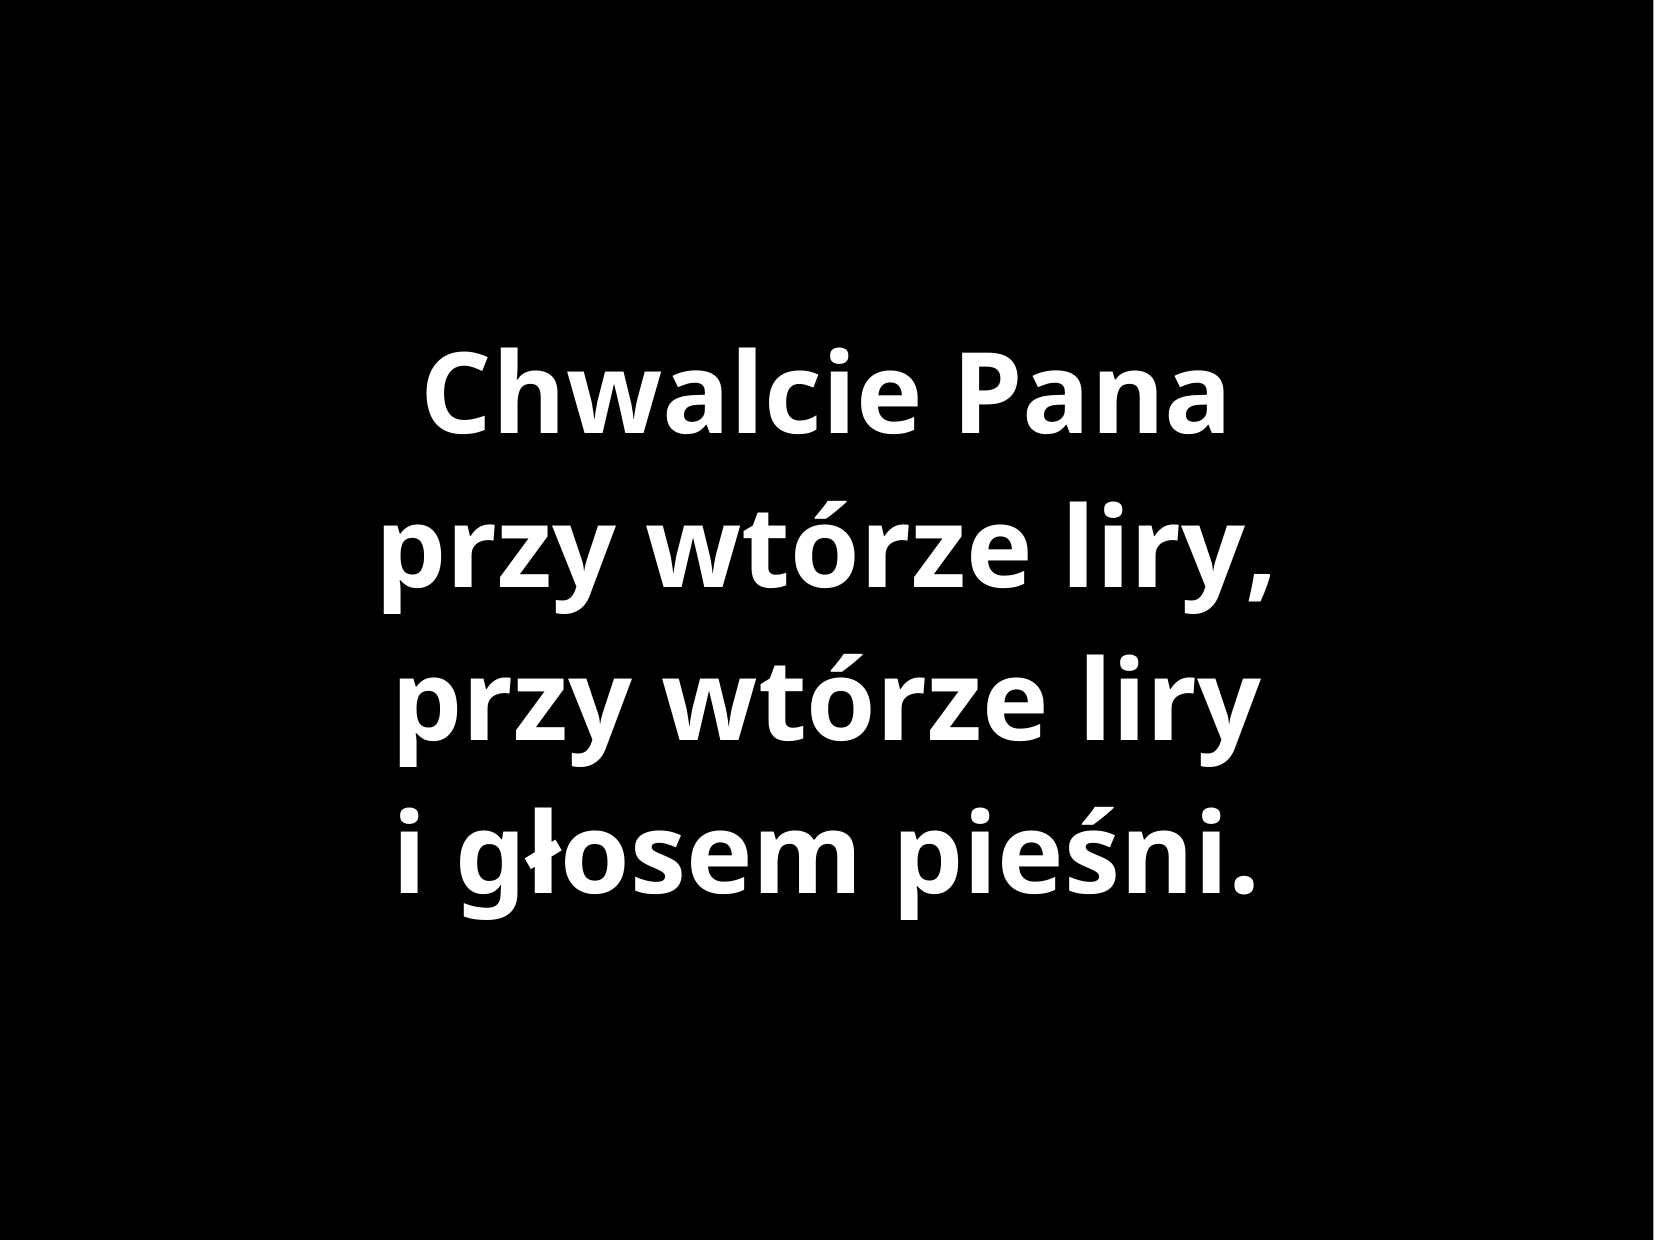

# Chwalcie Pana przy wtórze liry, przy wtórze liry i głosem pieśni.